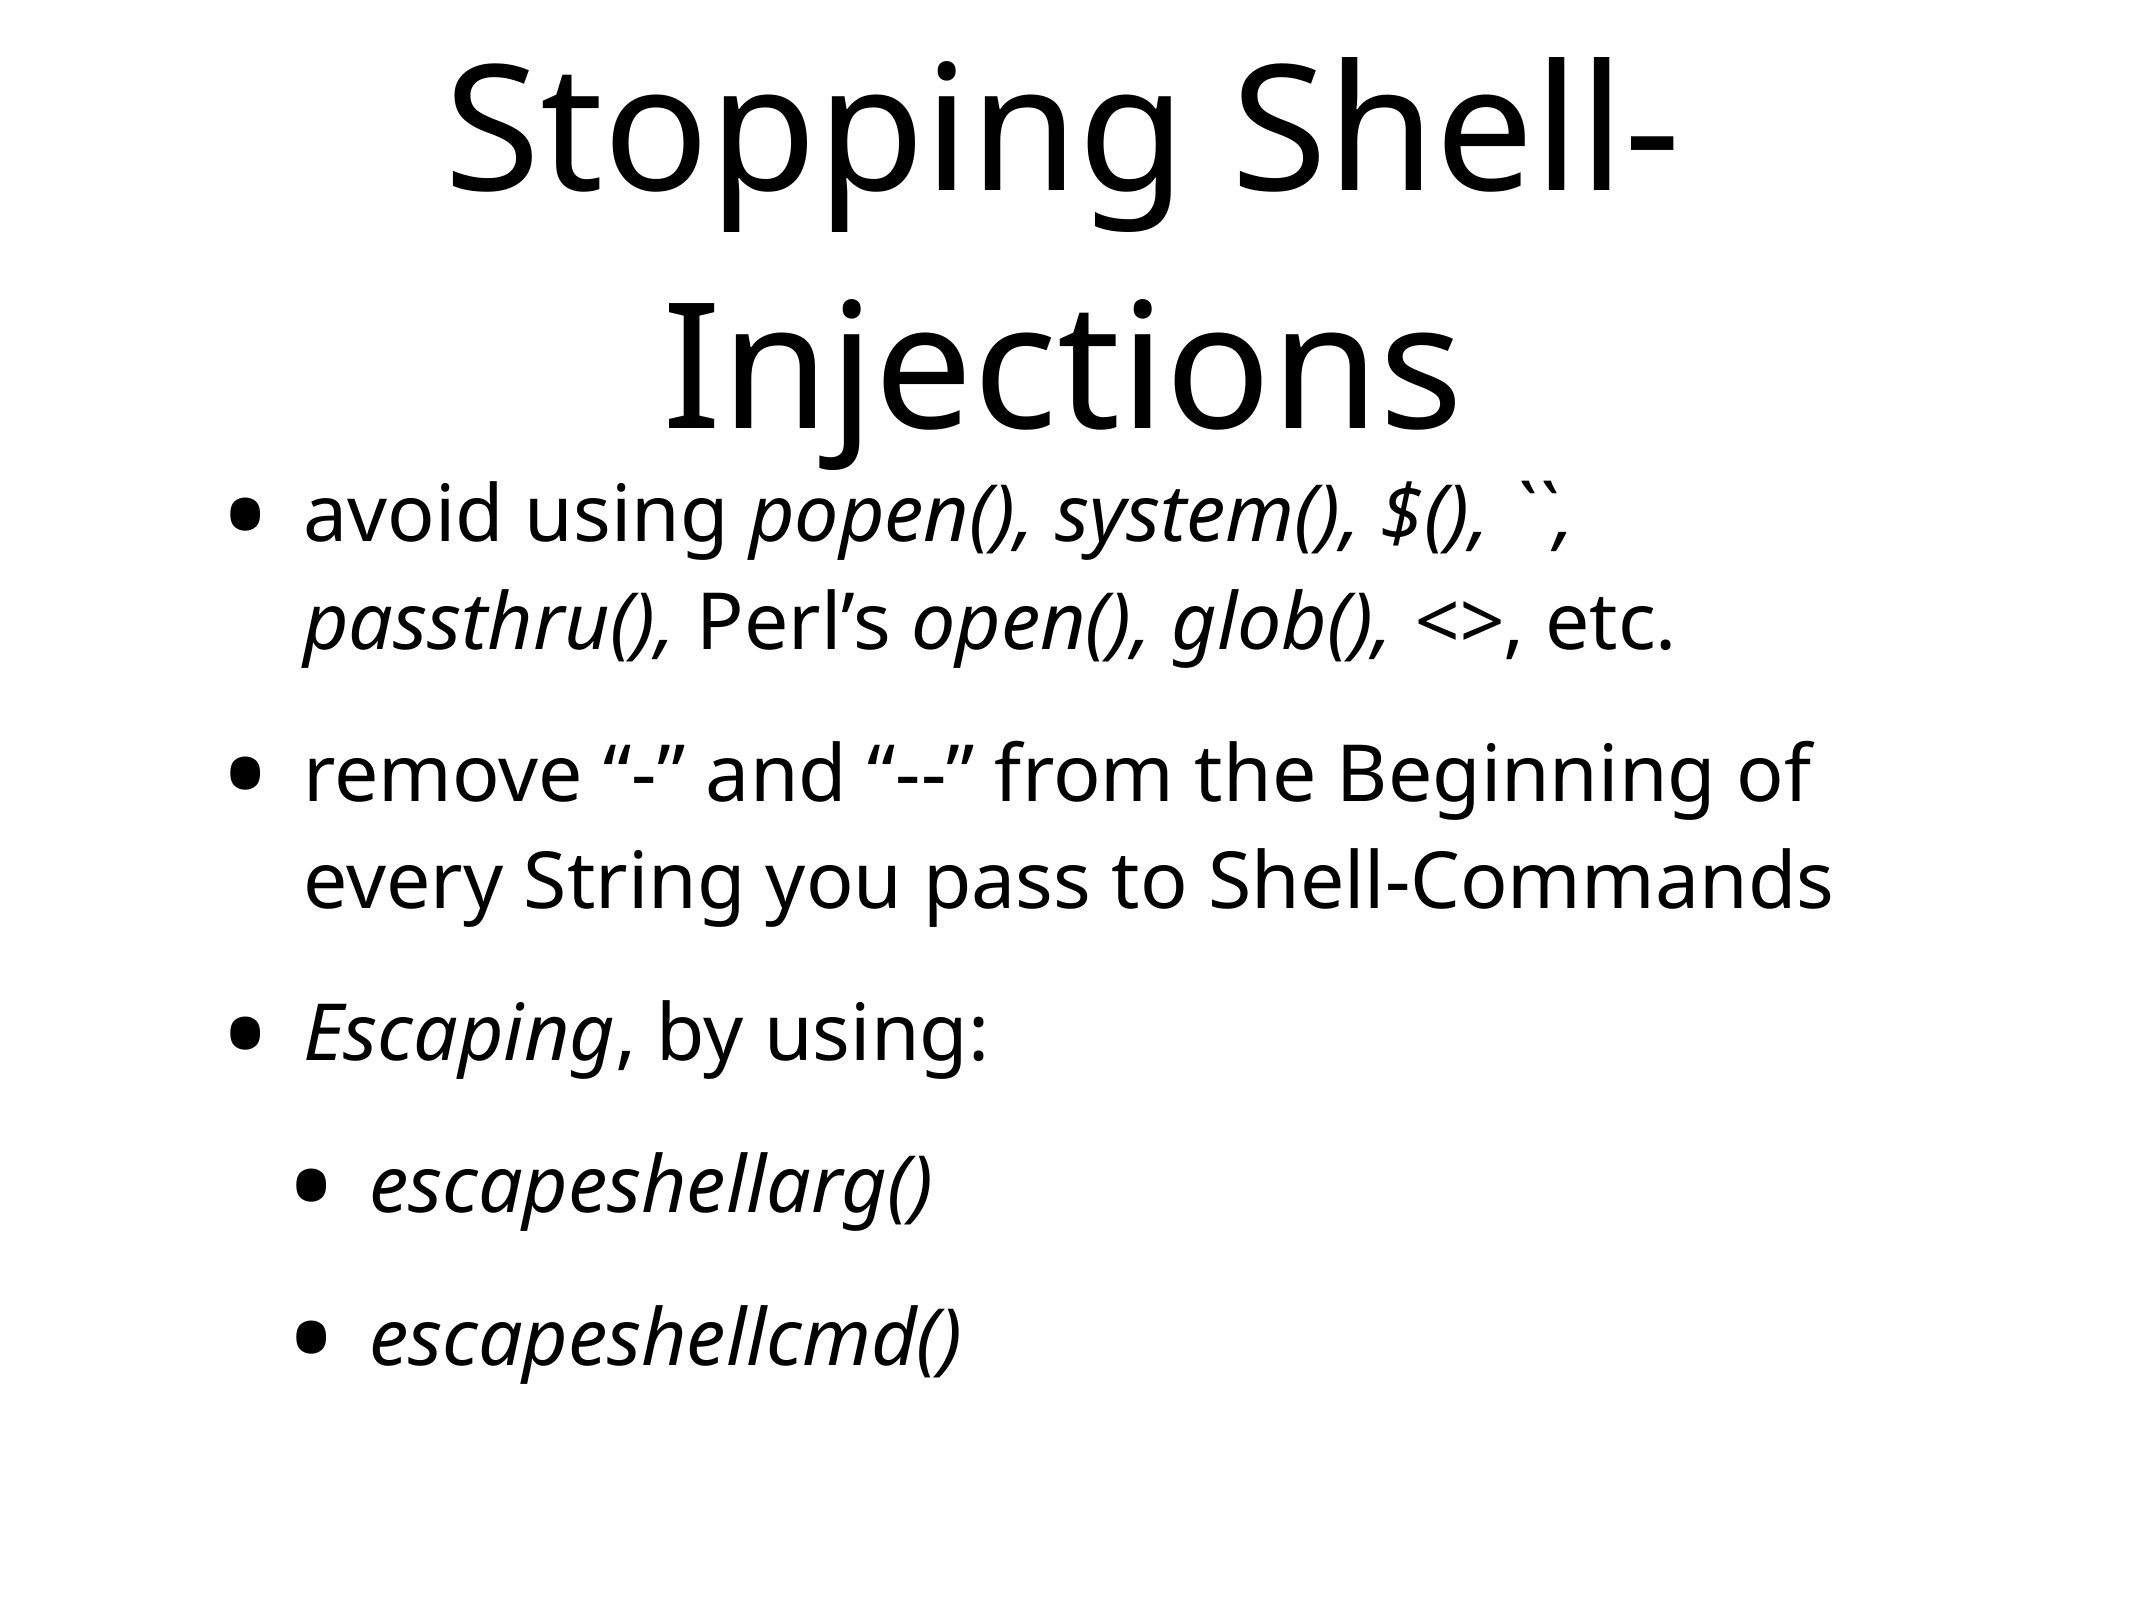

# Stopping Shell-Injections
avoid using popen(), system(), $(), ``, passthru(), Perl’s open(), glob(), <>, etc.
remove “-” and “--” from the Beginning of every String you pass to Shell-Commands
Escaping, by using:
escapeshellarg()
escapeshellcmd()